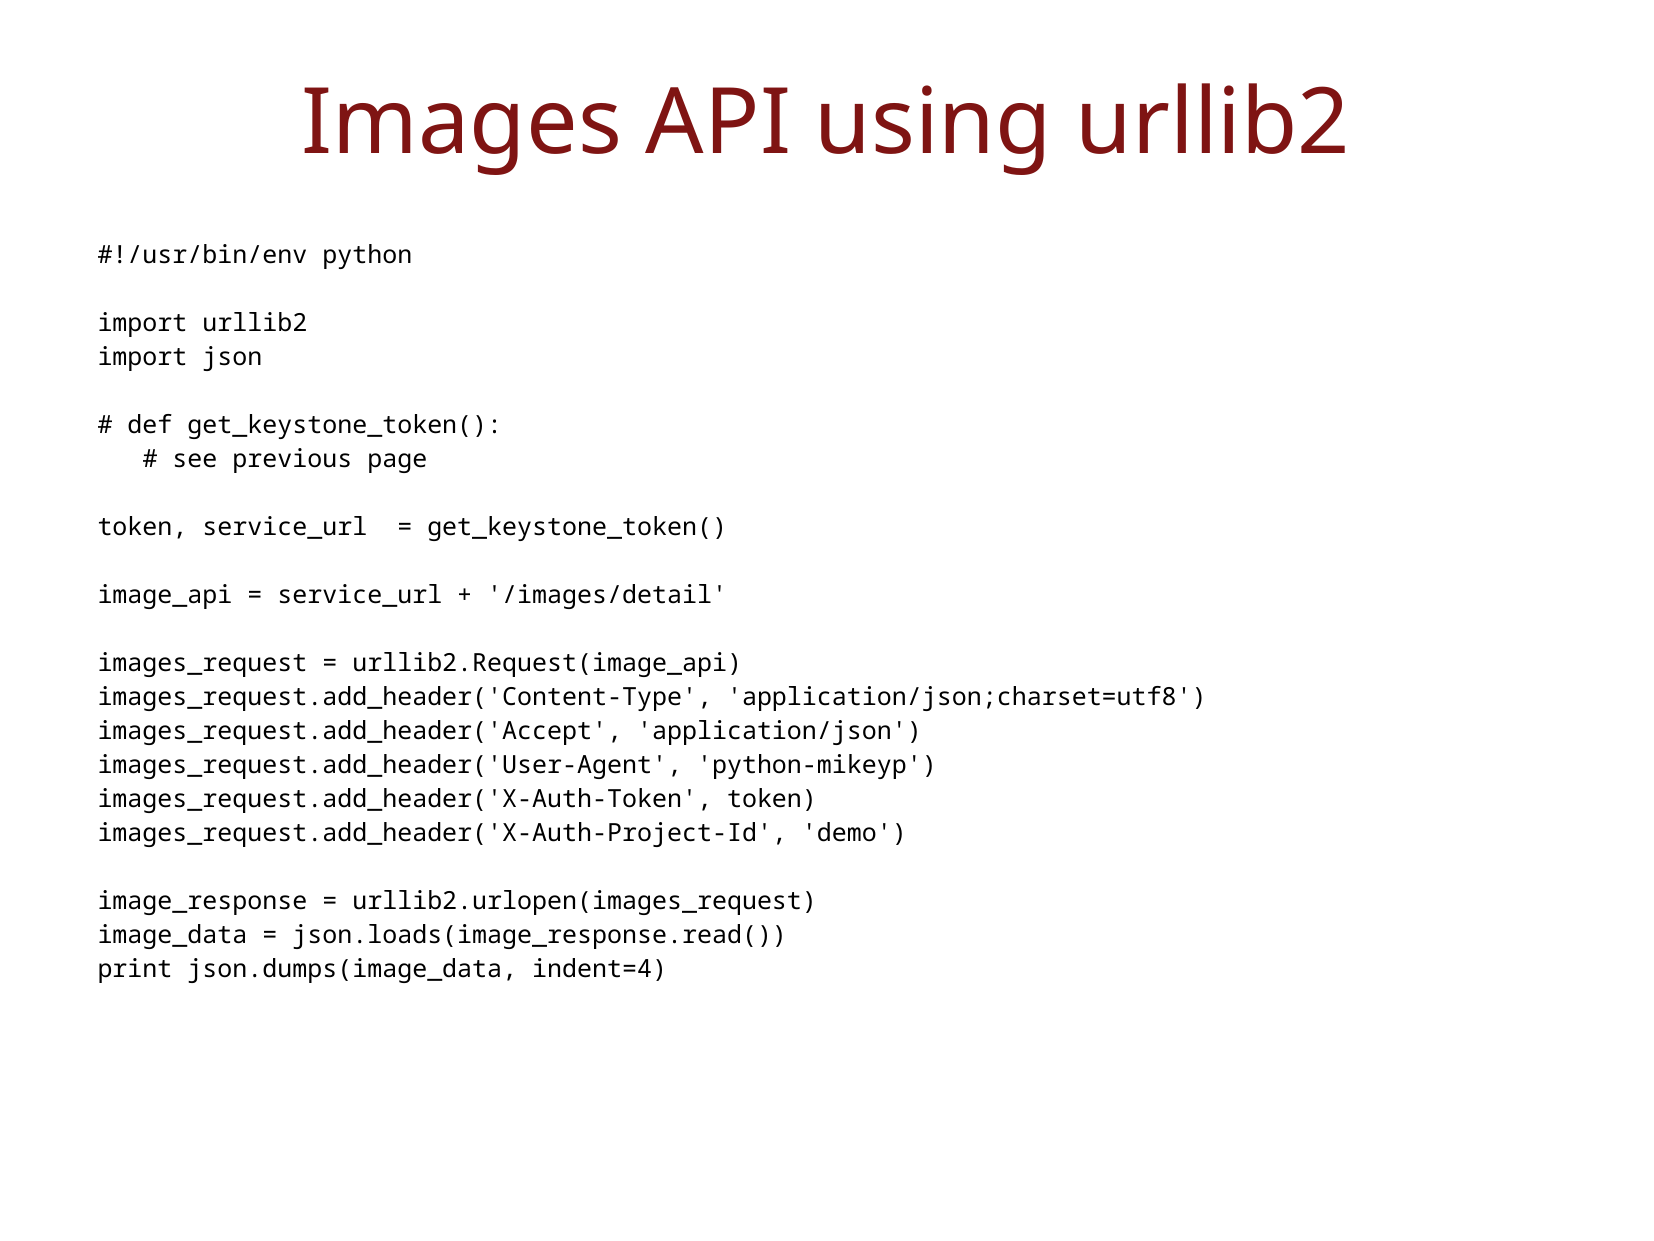

# Images API using urllib2
#!/usr/bin/env python
import urllib2
import json
# def get_keystone_token():
 # see previous page
token, service_url = get_keystone_token()
image_api = service_url + '/images/detail'
images_request = urllib2.Request(image_api)
images_request.add_header('Content-Type', 'application/json;charset=utf8')
images_request.add_header('Accept', 'application/json')
images_request.add_header('User-Agent', 'python-mikeyp')
images_request.add_header('X-Auth-Token', token)
images_request.add_header('X-Auth-Project-Id', 'demo')
image_response = urllib2.urlopen(images_request)
image_data = json.loads(image_response.read())
print json.dumps(image_data, indent=4)